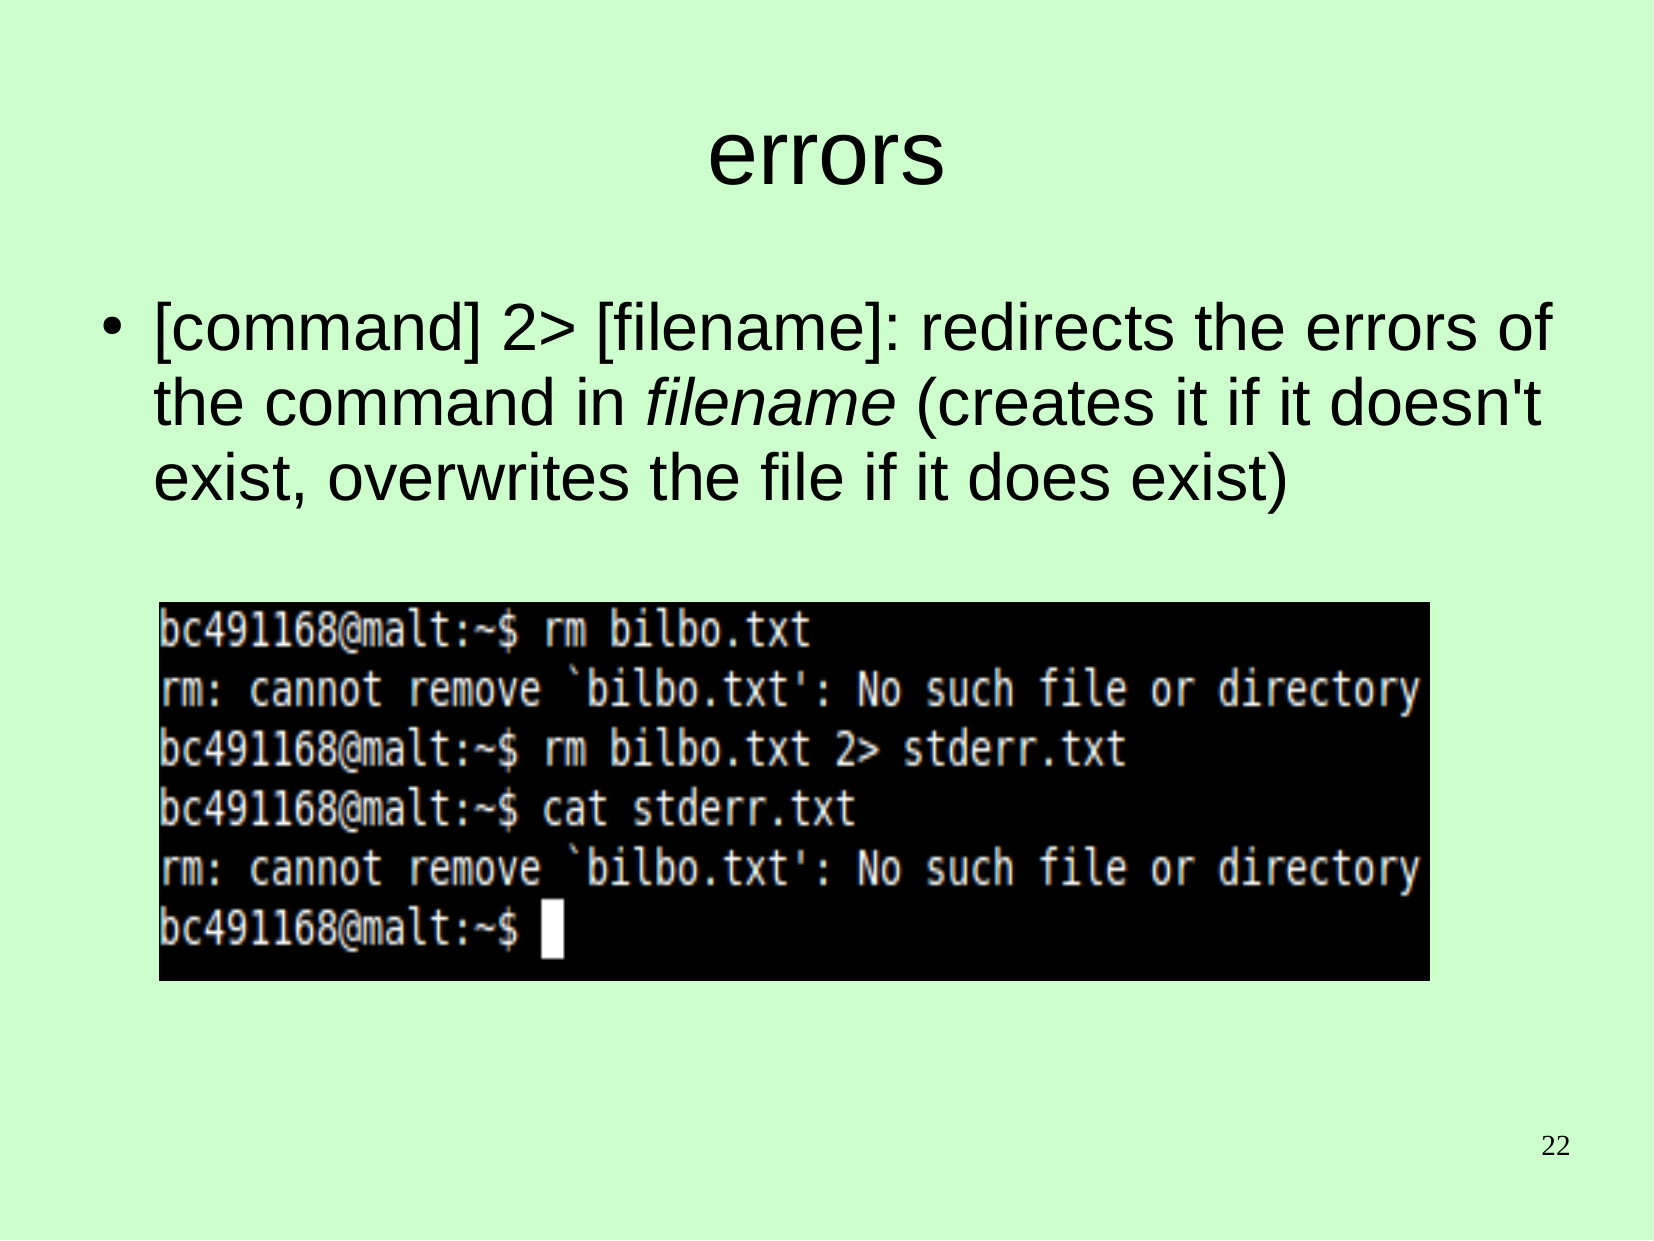

# errors
[command] 2> [filename]: redirects the errors of the command in filename (creates it if it doesn't exist, overwrites the file if it does exist)
22